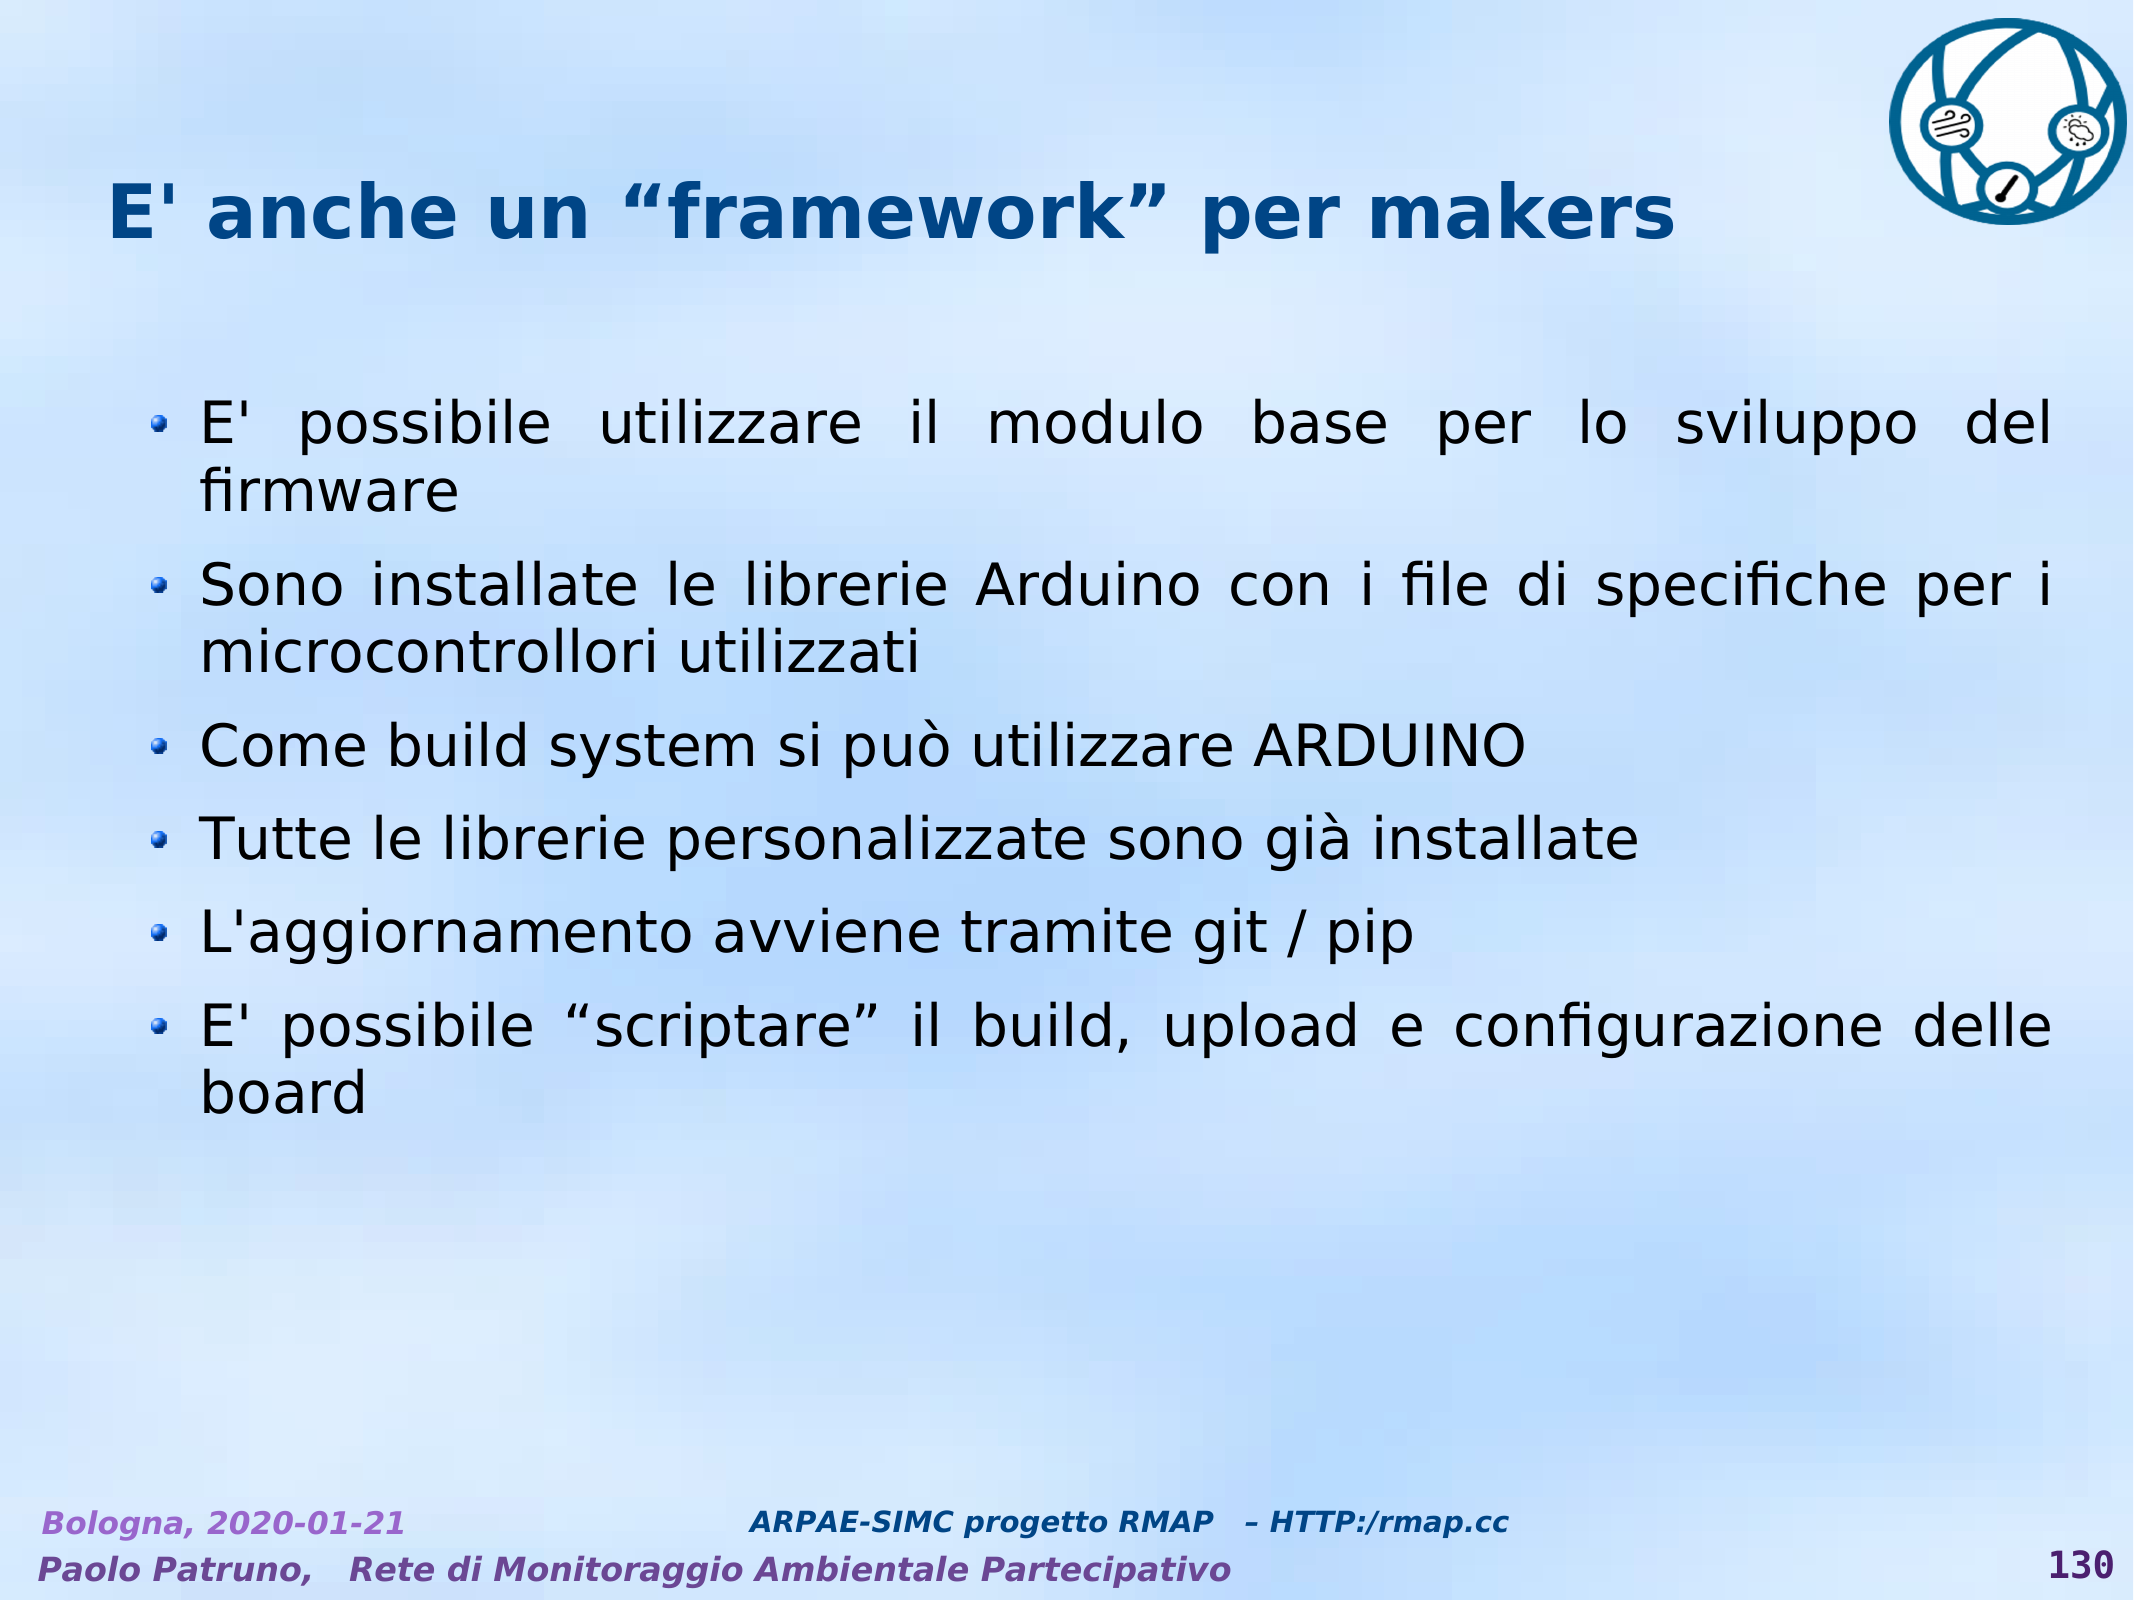

# E' anche un “framework” per makers
E' possibile utilizzare il modulo base per lo sviluppo del firmware
Sono installate le librerie Arduino con i file di specifiche per i microcontrollori utilizzati
Come build system si può utilizzare ARDUINO
Tutte le librerie personalizzate sono già installate
L'aggiornamento avviene tramite git / pip
E' possibile “scriptare” il build, upload e configurazione delle board